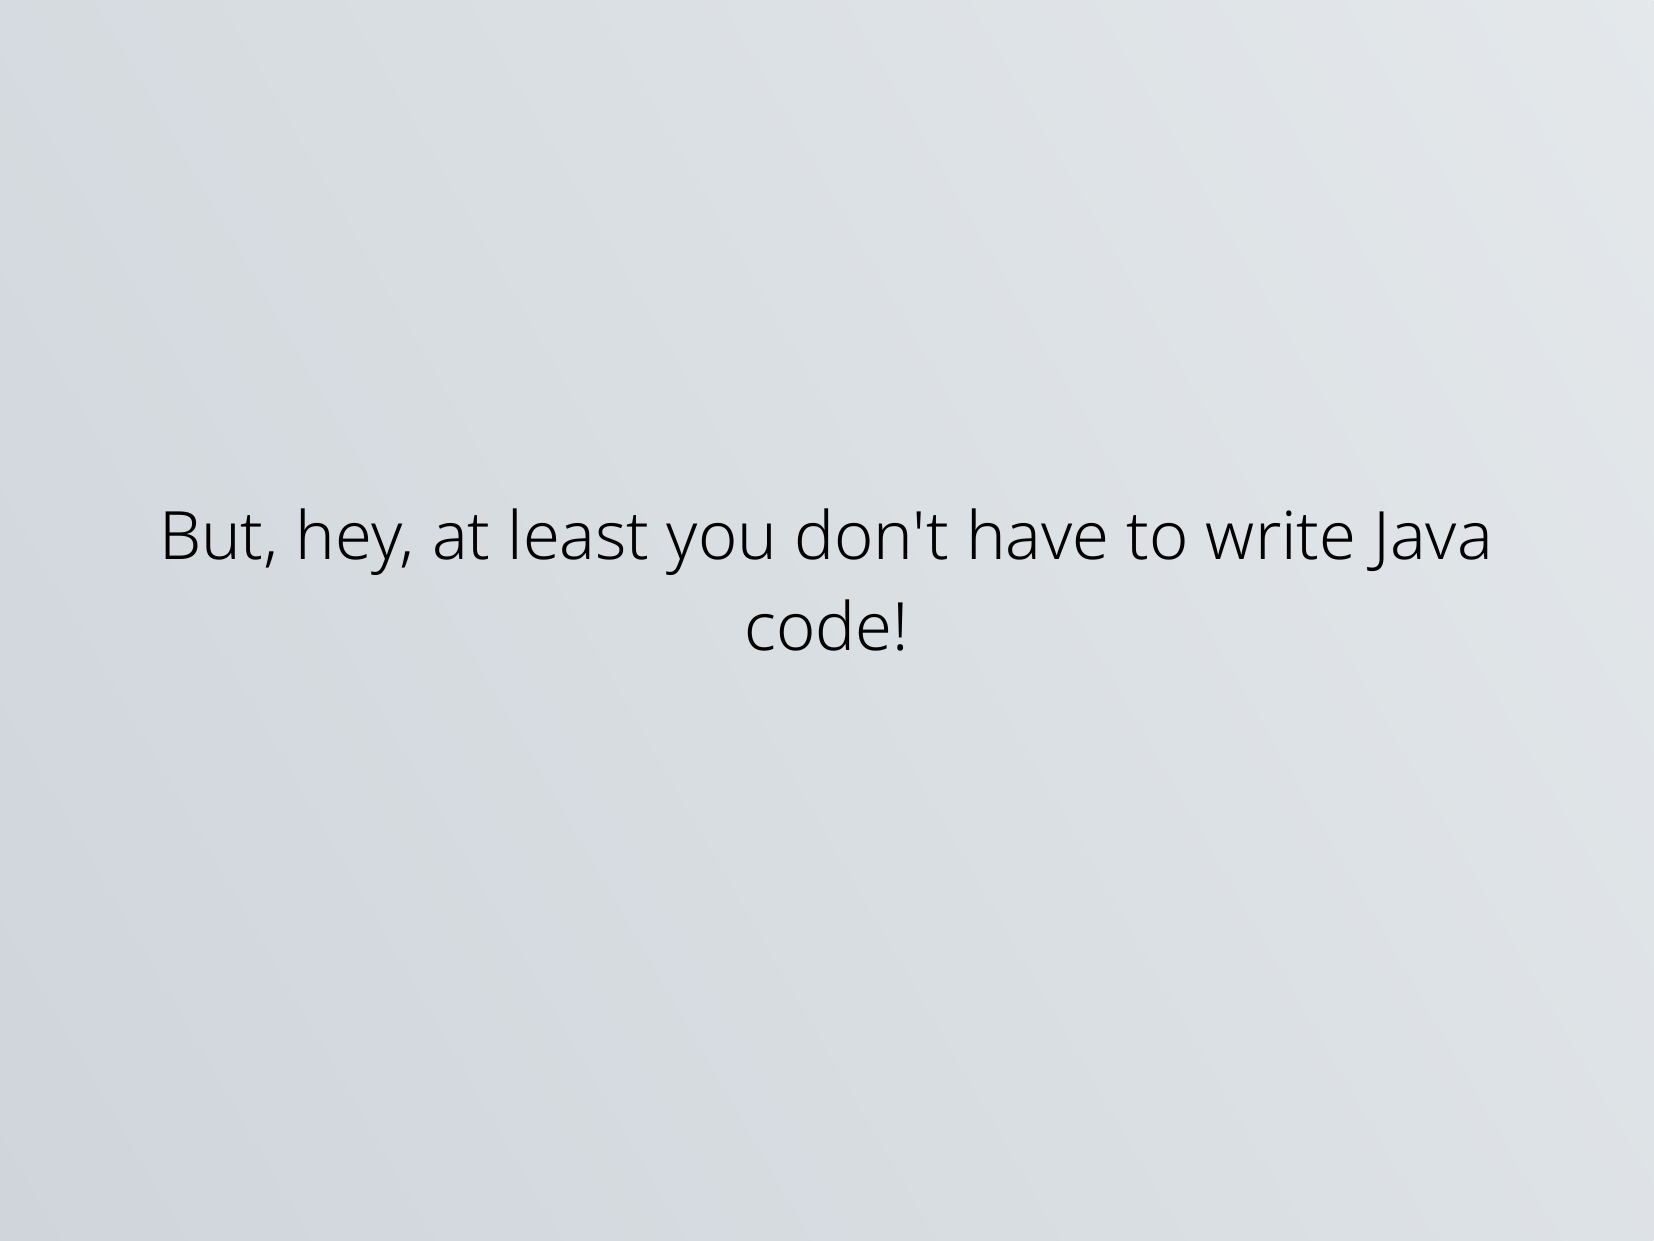

# But, hey, at least you don't have to write Java code!